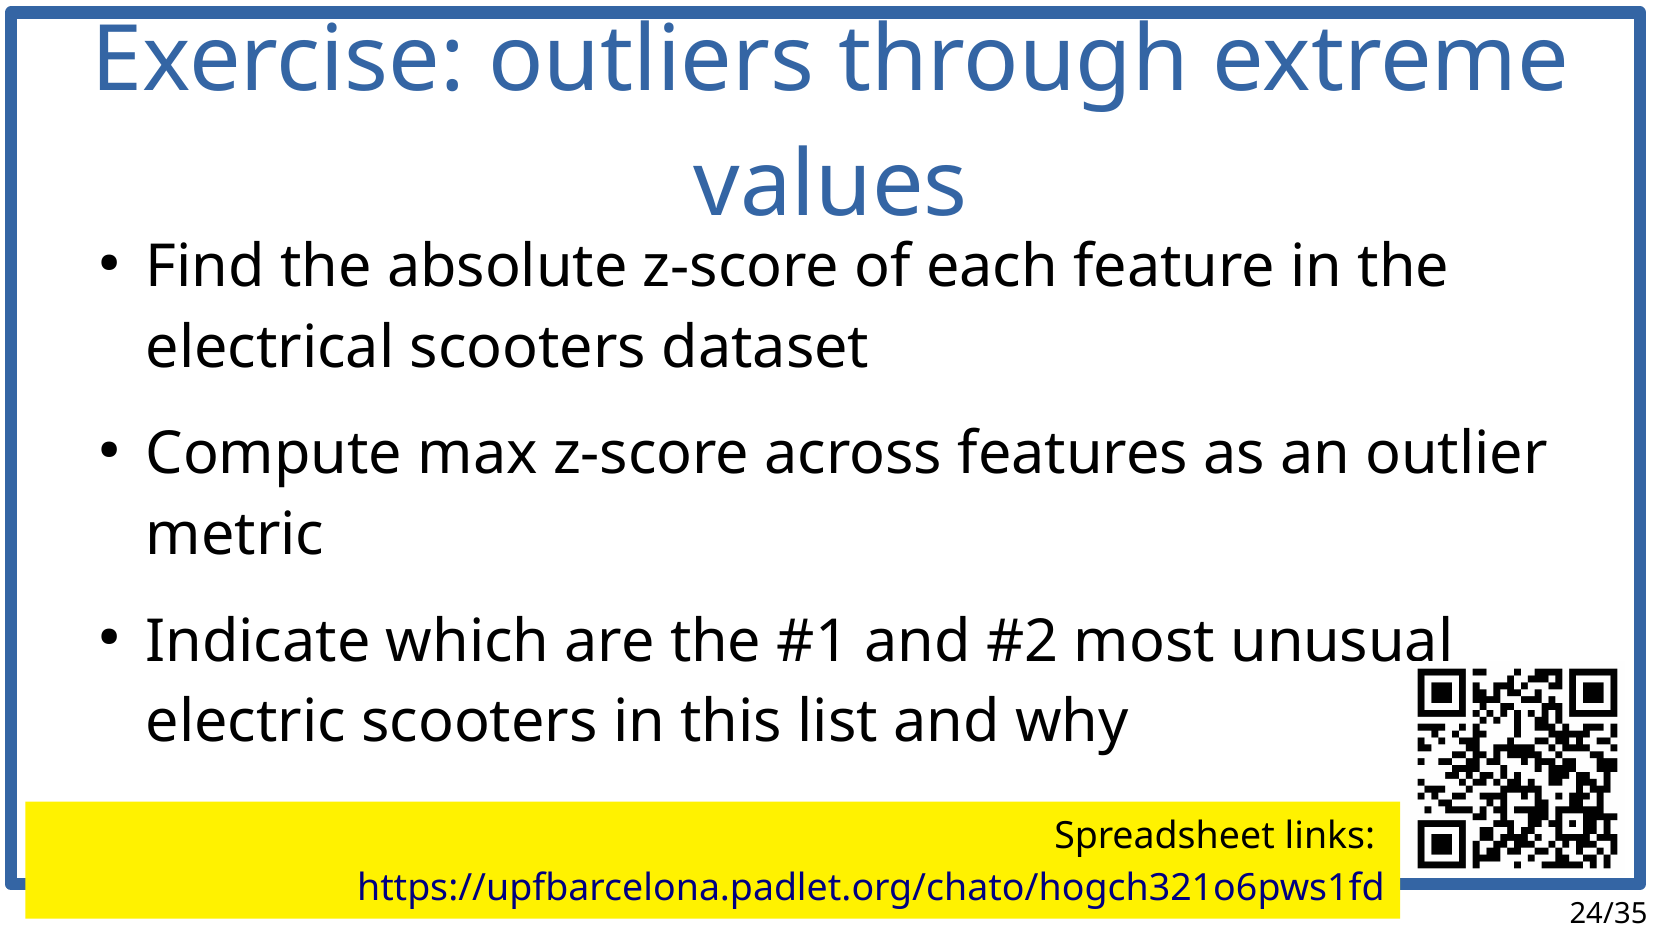

# Exercise: outliers through extreme values
Find the absolute z-score of each feature in the electrical scooters dataset
Compute max z-score across features as an outlier metric
Indicate which are the #1 and #2 most unusual electric scooters in this list and why
Spreadsheet links: https://upfbarcelona.padlet.org/chato/hogch321o6pws1fd
24